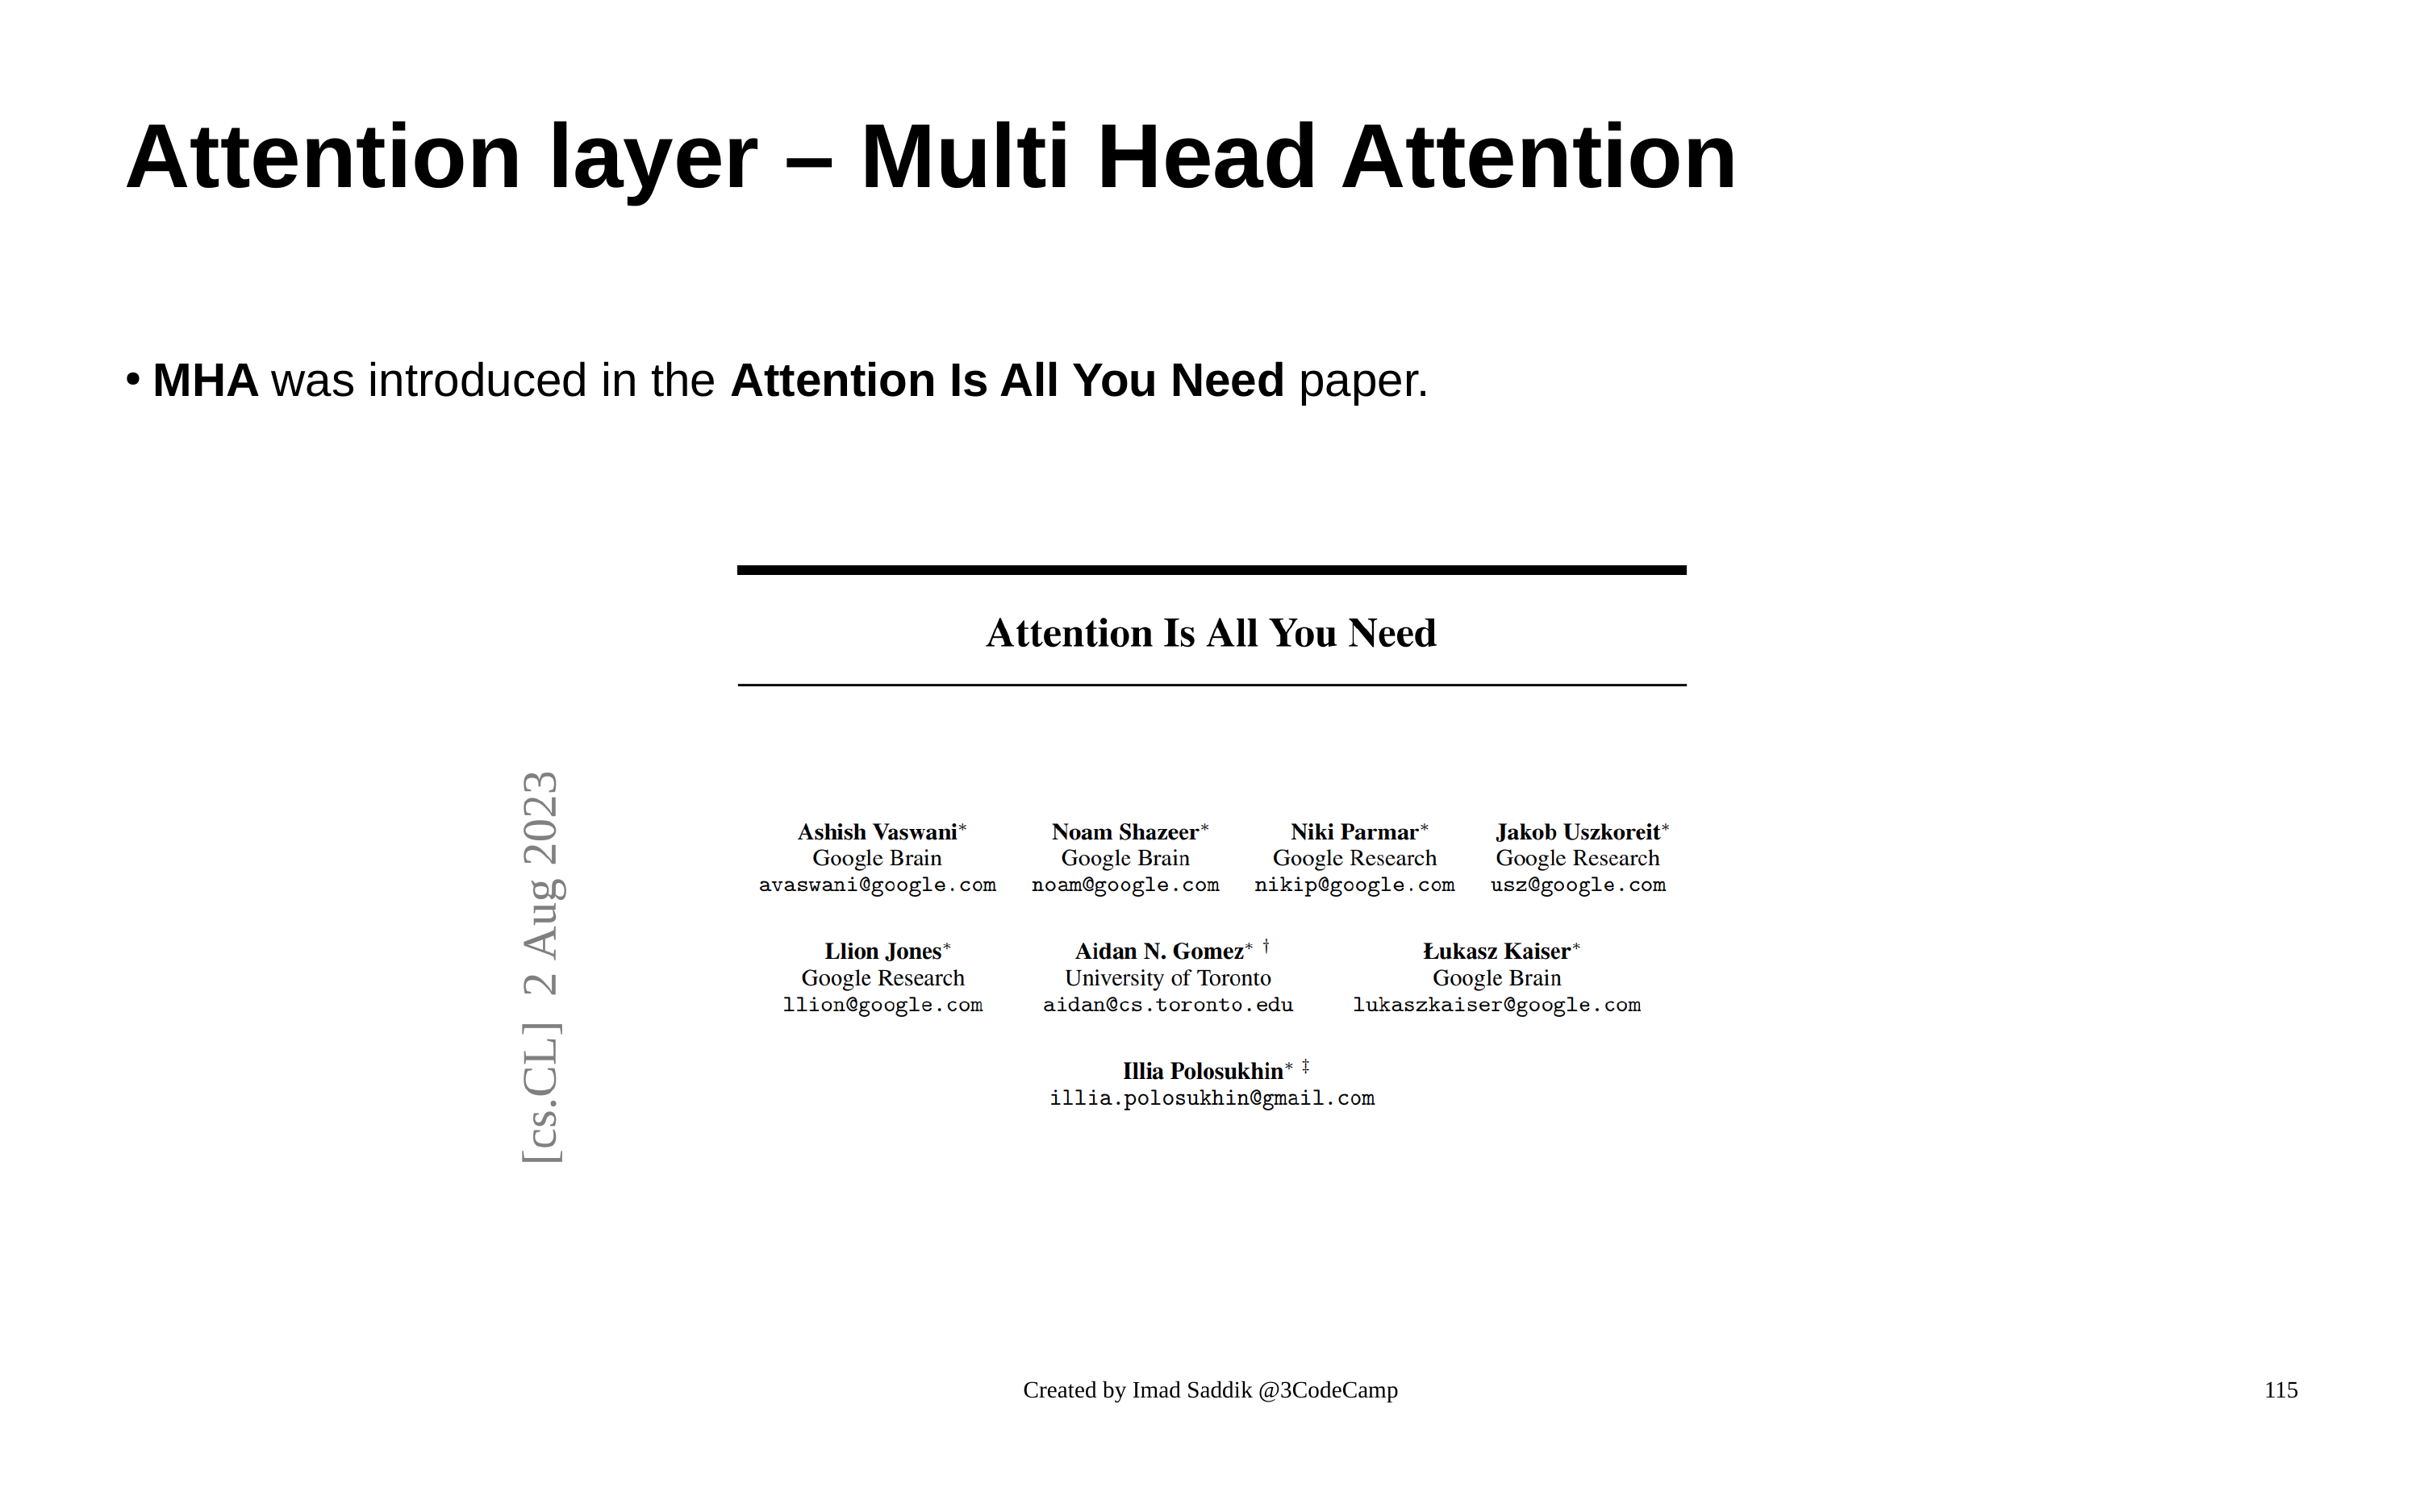

Attention layer – Multi Head Attention
MHA was introduced in the Attention Is All You Need paper.
Created by Imad Saddik @3CodeCamp
115